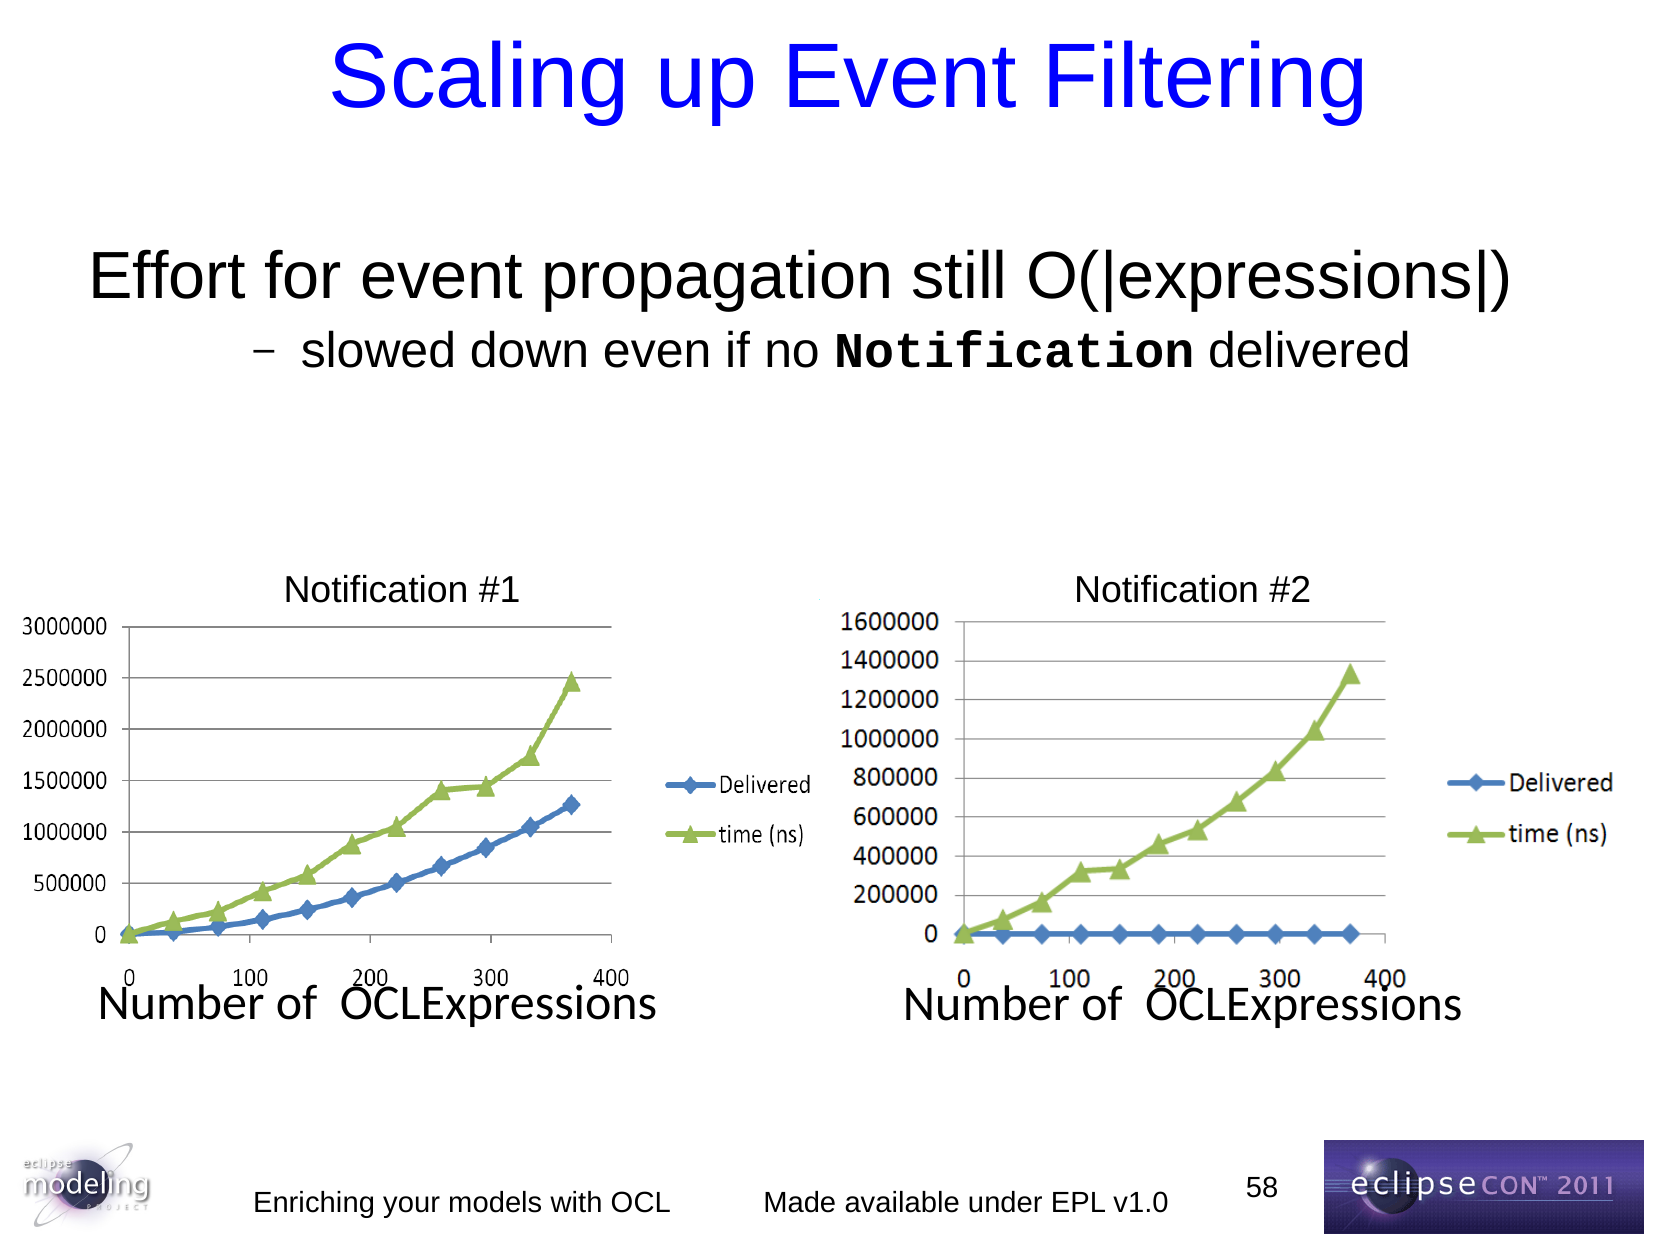

# Scaling up Event Filtering
Effort for event propagation still O(|expressions|)
slowed down even if no Notification delivered
Notification #1
Notification #2
Number of OCLExpressions
Number of OCLExpressions
58
Enriching your models with OCL